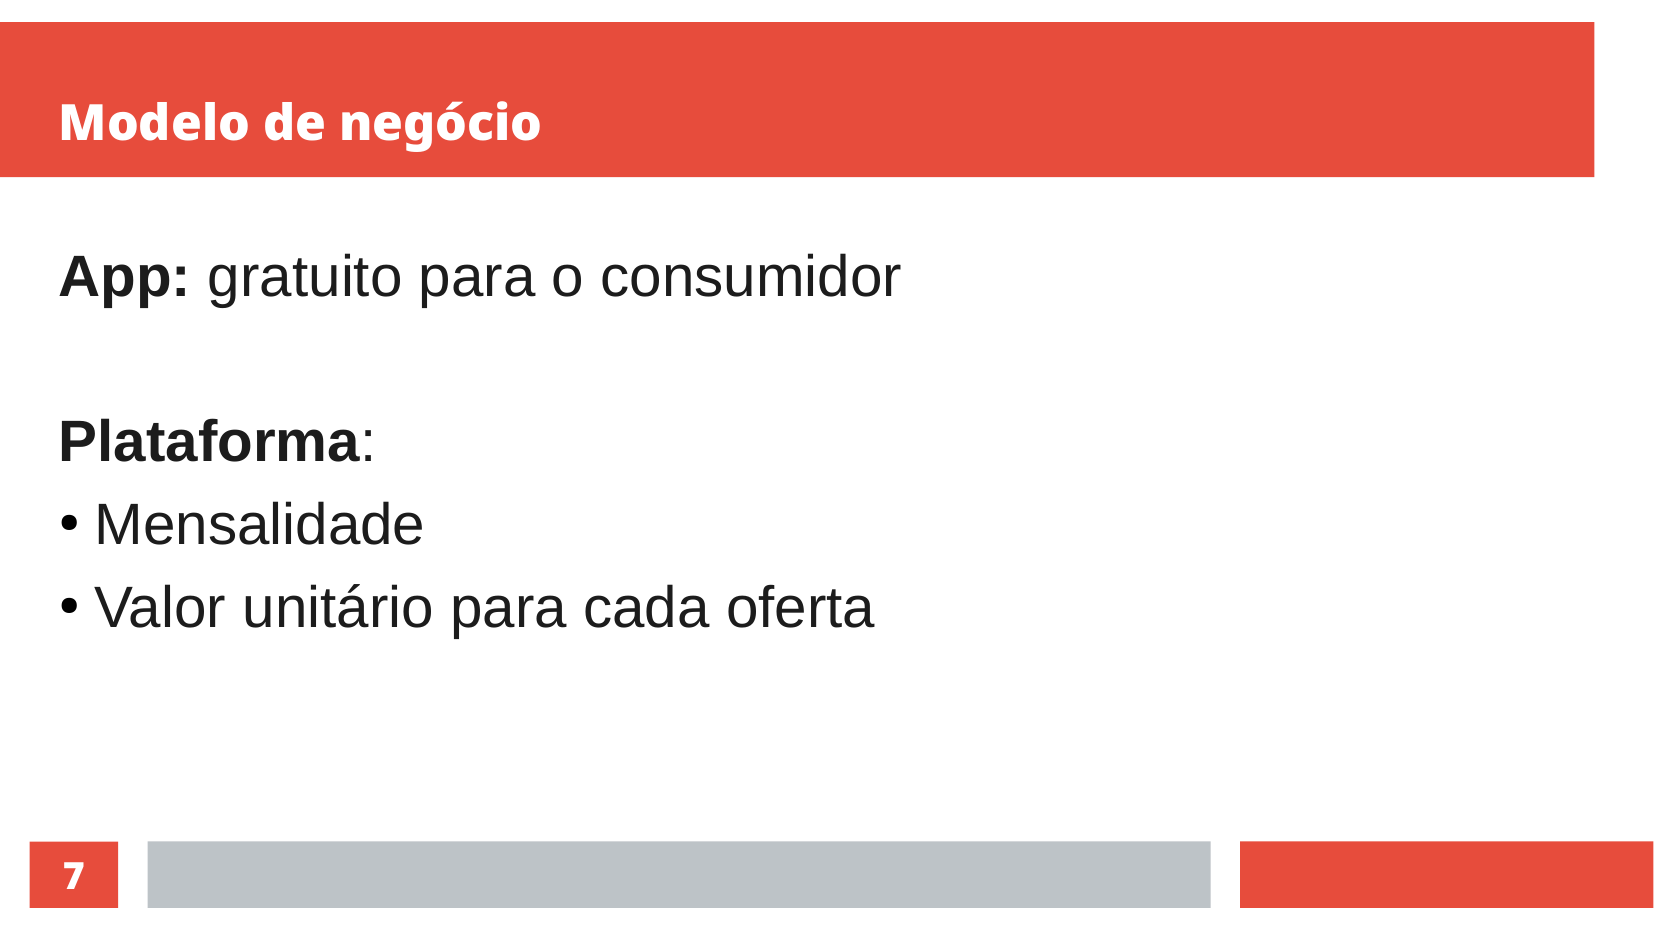

# Modelo de negócio
App: gratuito para o consumidor
Plataforma:
Mensalidade
Valor unitário para cada oferta
7